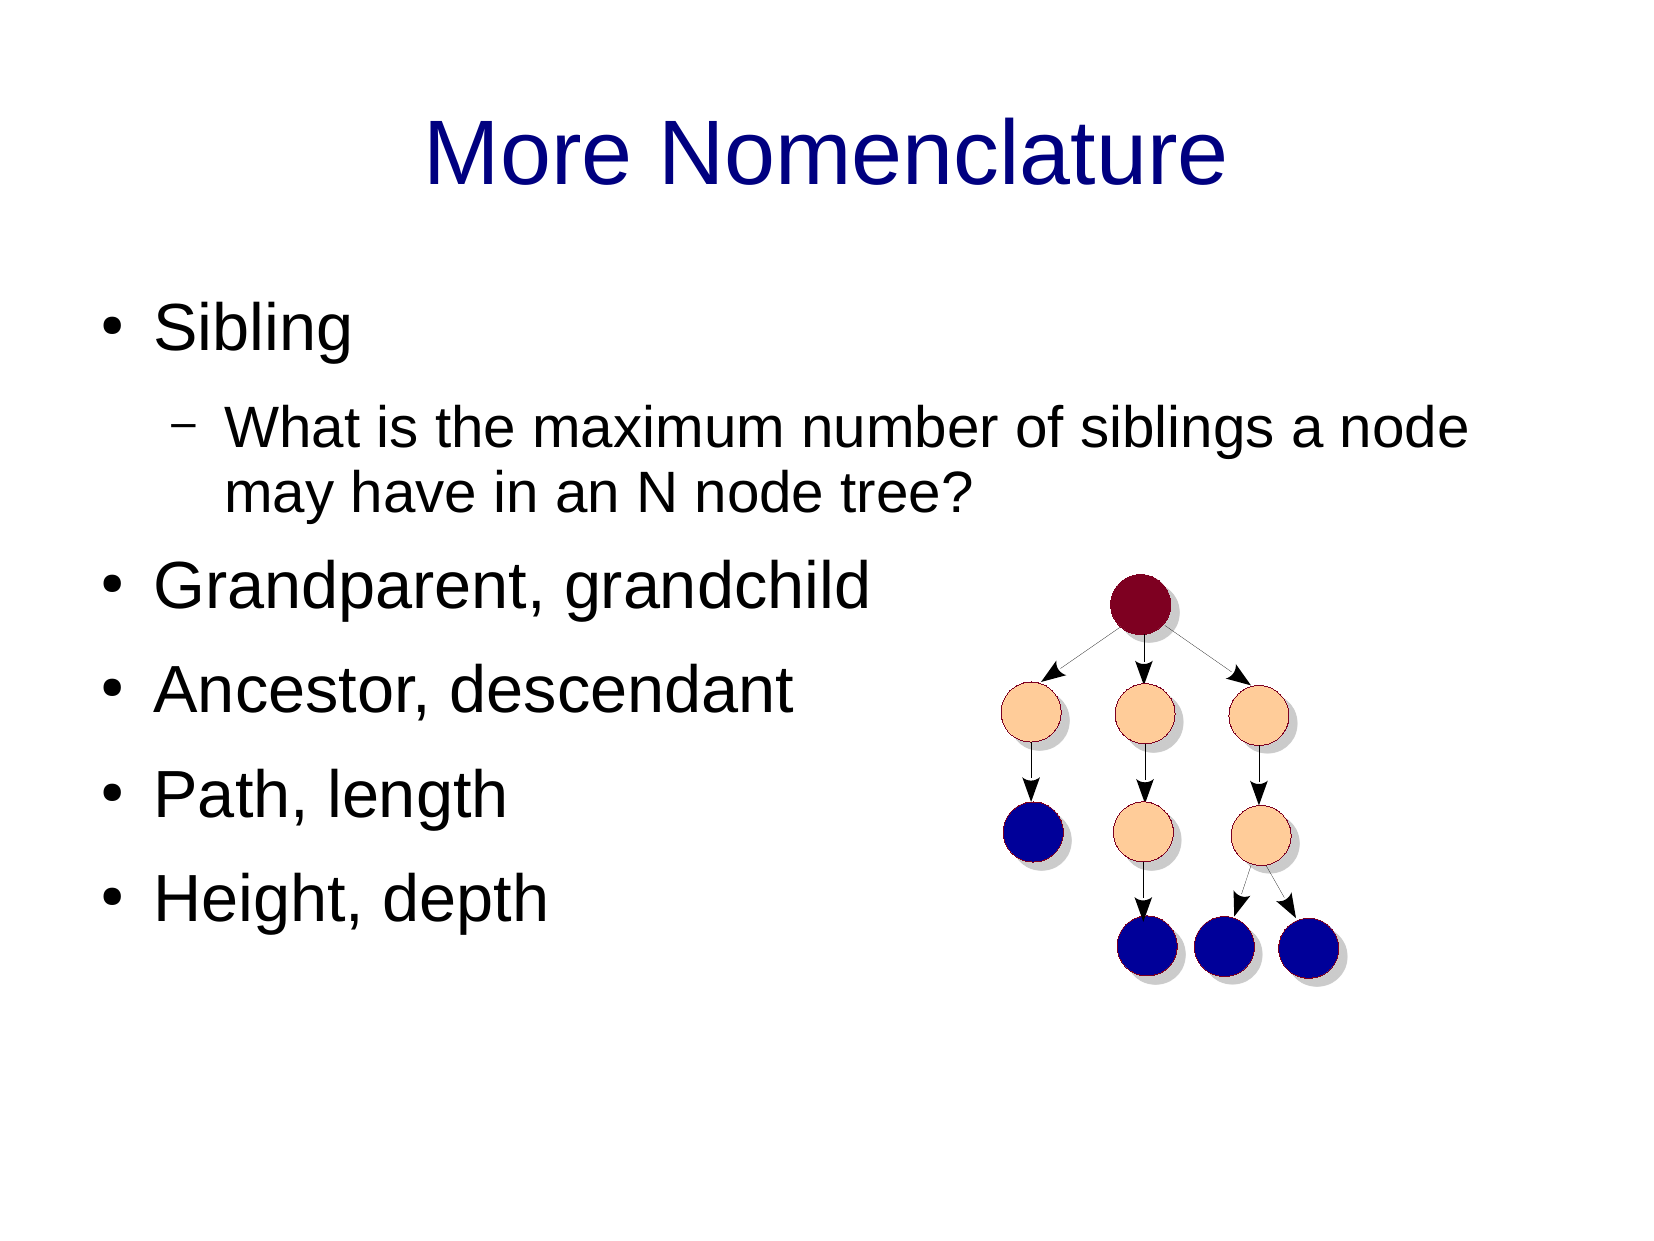

# More Nomenclature
Sibling
What is the maximum number of siblings a node may have in an N node tree?
Grandparent, grandchild
Ancestor, descendant
Path, length
Height, depth